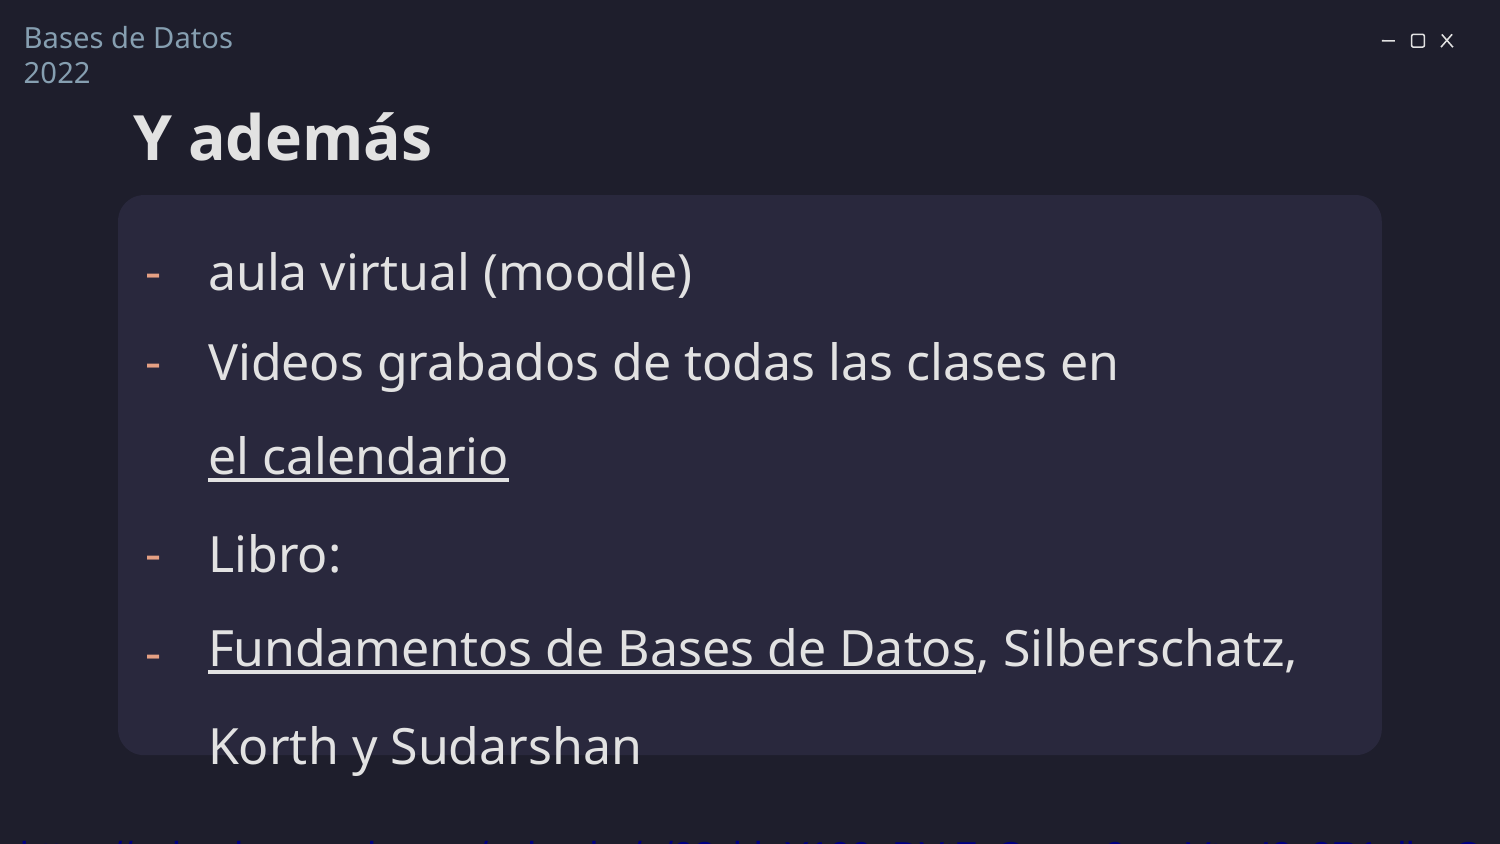

# Y además
aula virtual (moodle)
Videos grabados de todas las clases en el calendario
Libro:
Fundamentos de Bases de Datos, Silberschatz, Korth y Sudarshan
https://calendar.google.com/calendar/u/0?cid=Y190aDVtZzQwam9sanVtazI2c2R1cjhwOWE3MEBncm91cC5jYWxlbmRhci5nb29nbGUuY29t